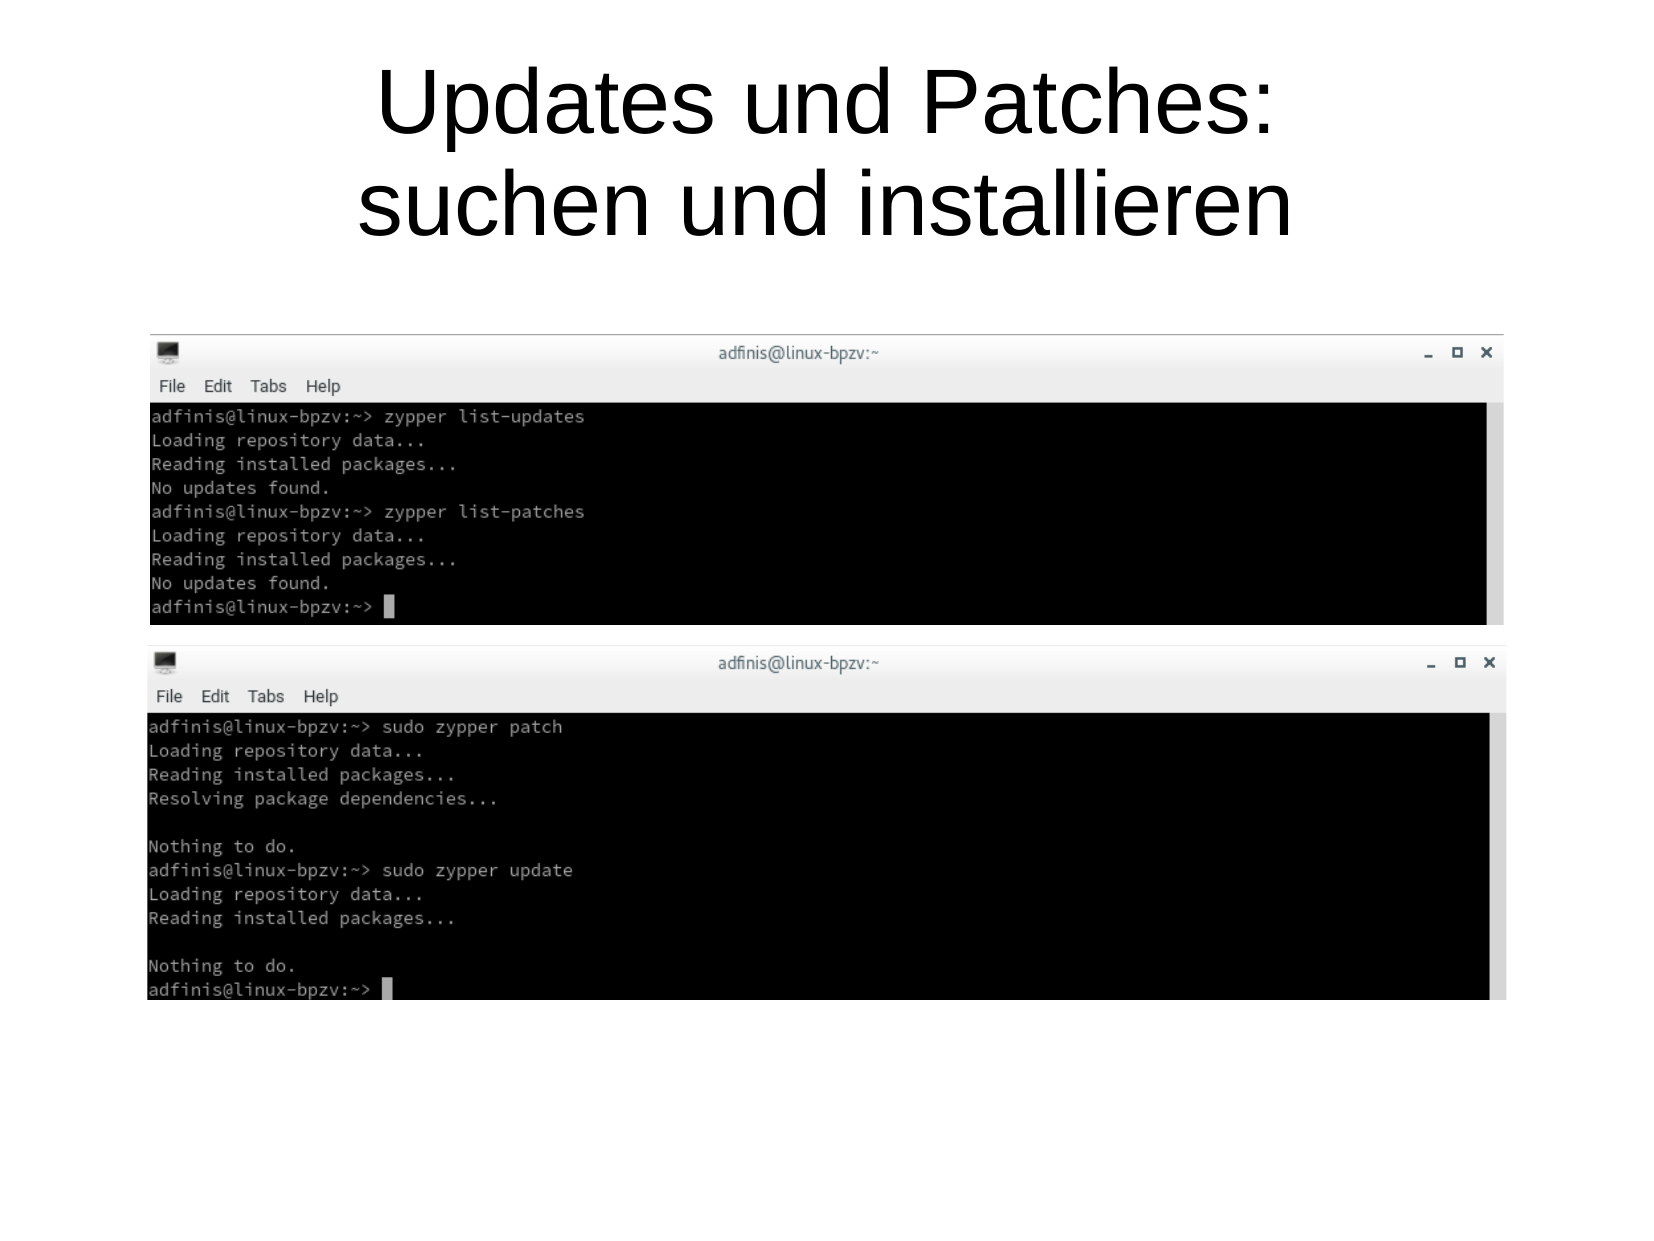

# Updates und Patches: suchen und installieren